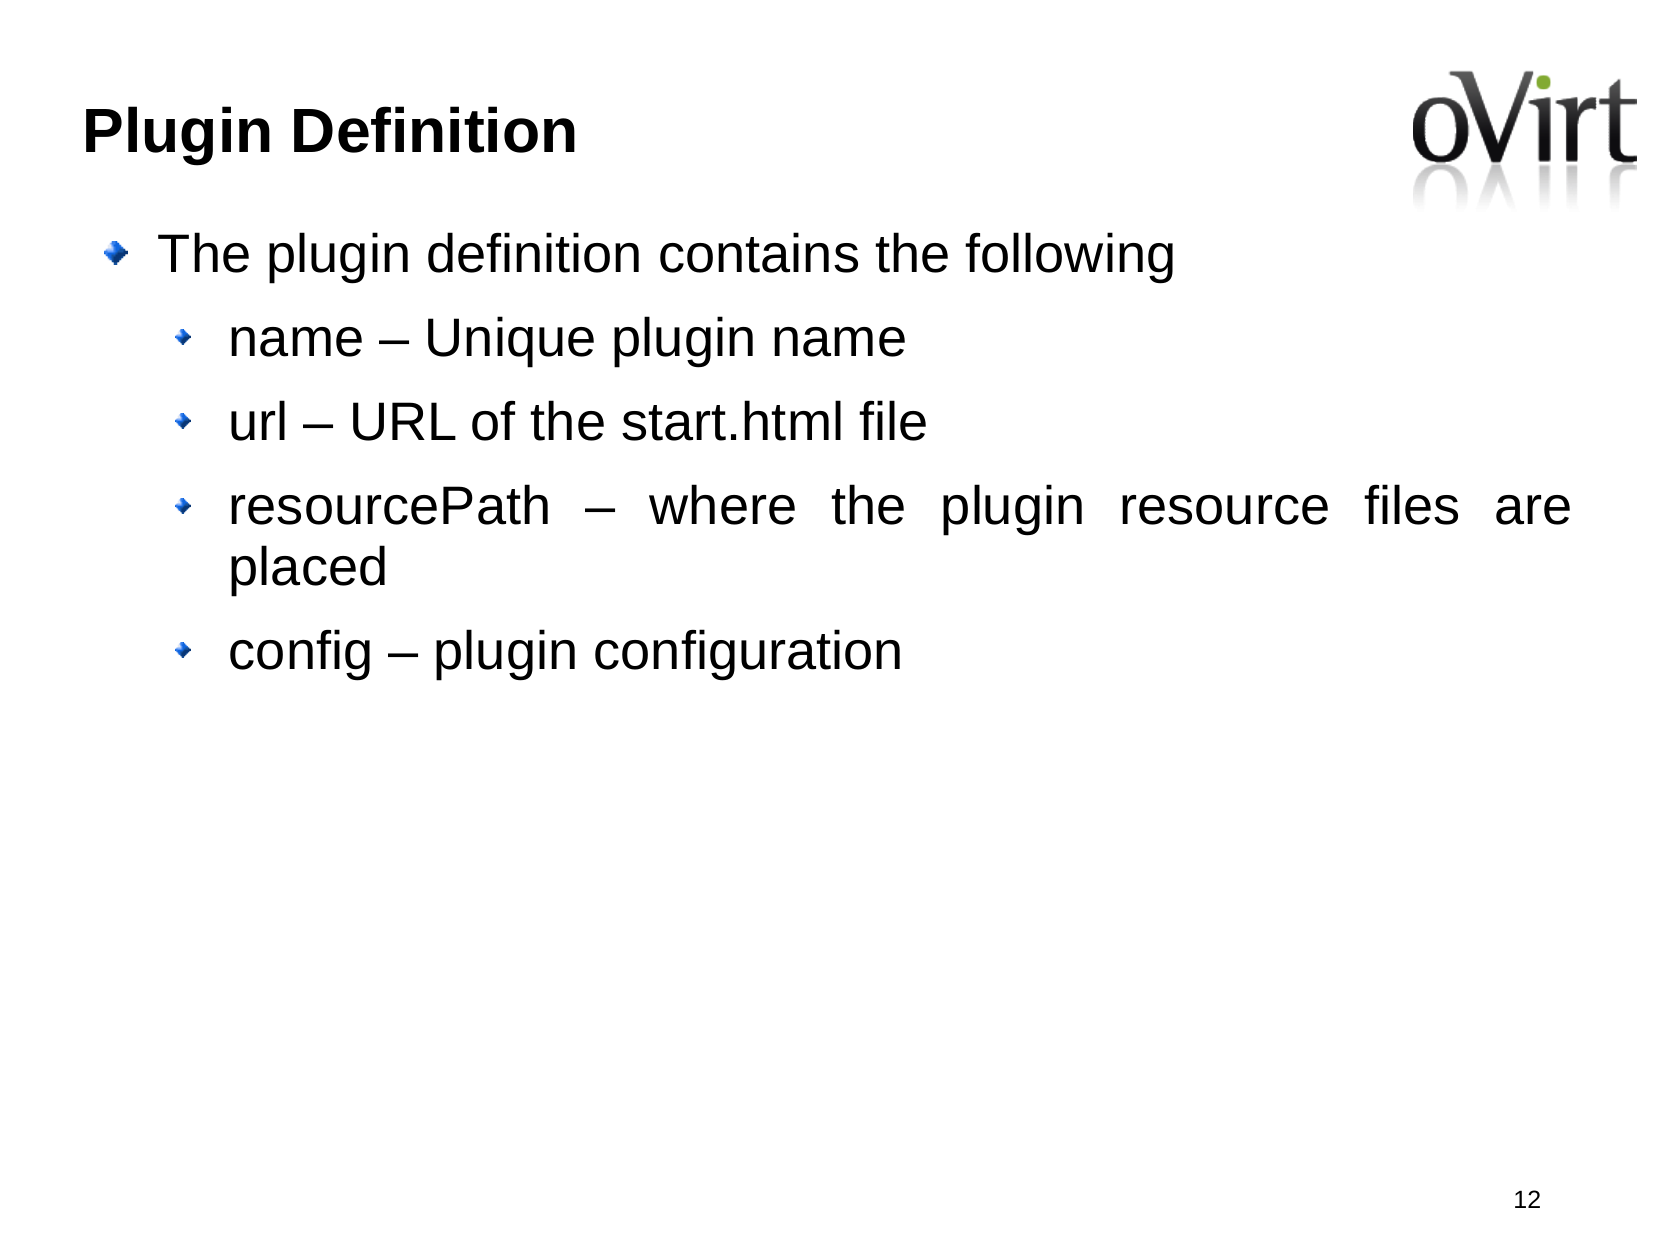

# Plugin Definition
The plugin definition contains the following
name – Unique plugin name
url – URL of the start.html file
resourcePath – where the plugin resource files are placed
config – plugin configuration